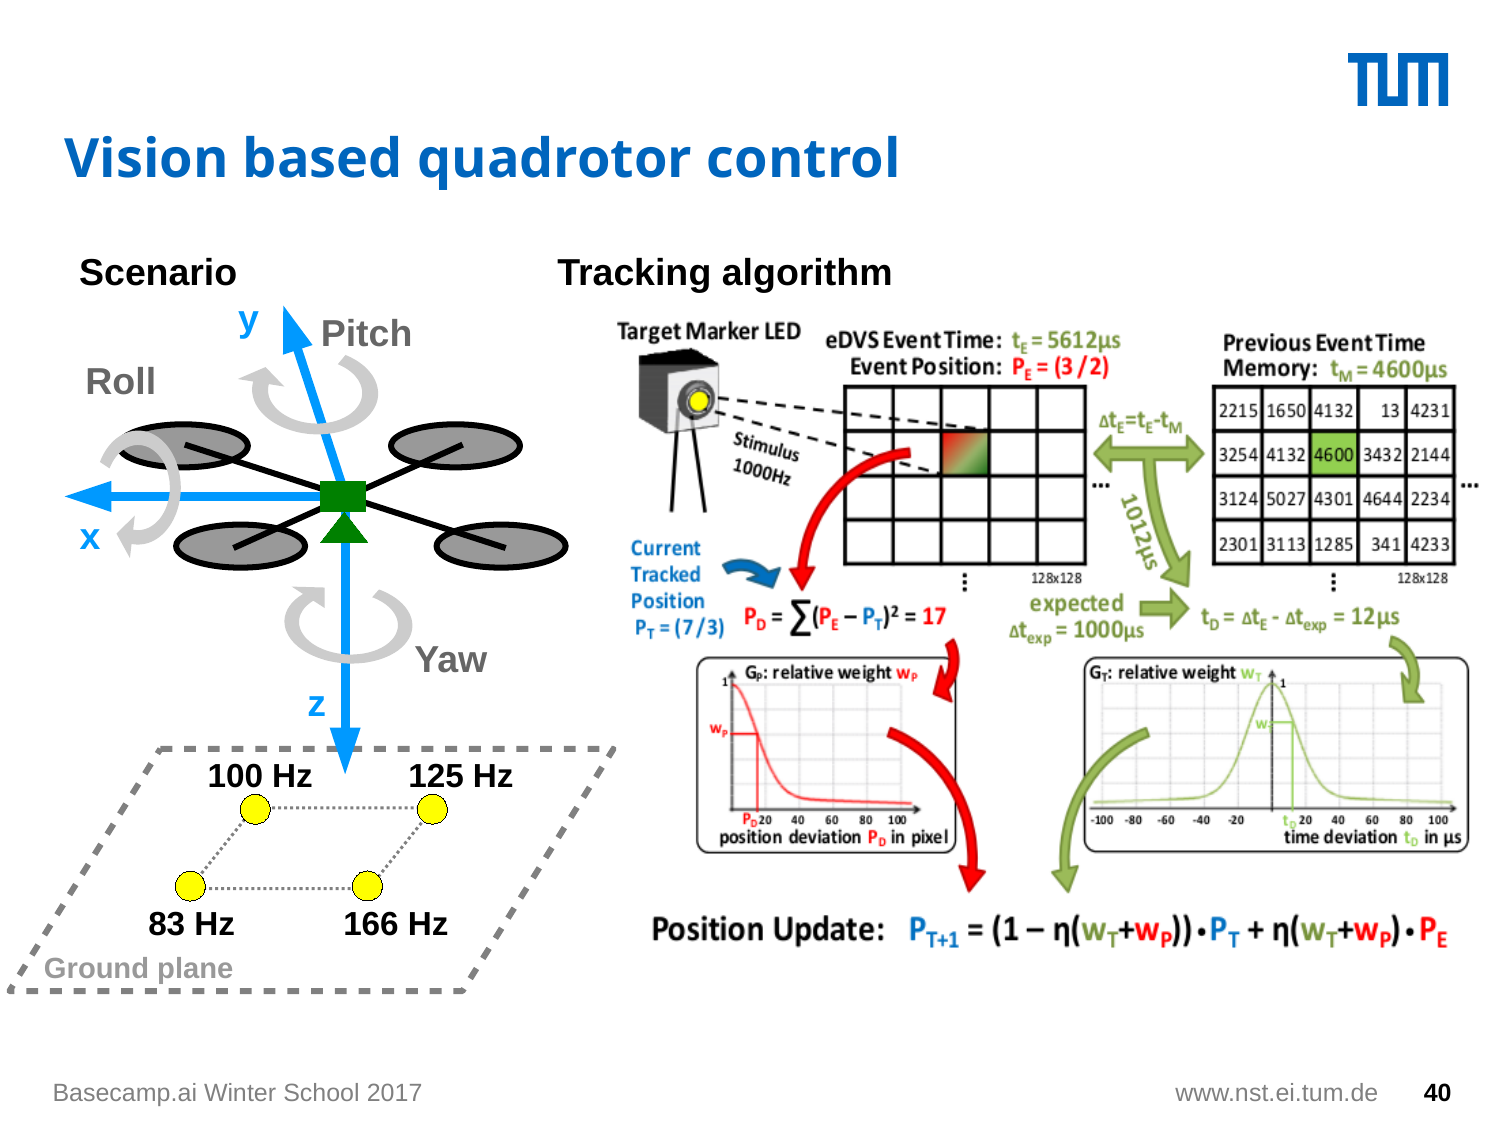

Vision based quadrotor control
Scenario
Tracking algorithm
y
Pitch
Roll
x
Yaw
z
100 Hz
125 Hz
83 Hz
166 Hz
Ground plane
Basecamp.ai Winter School 2017
40